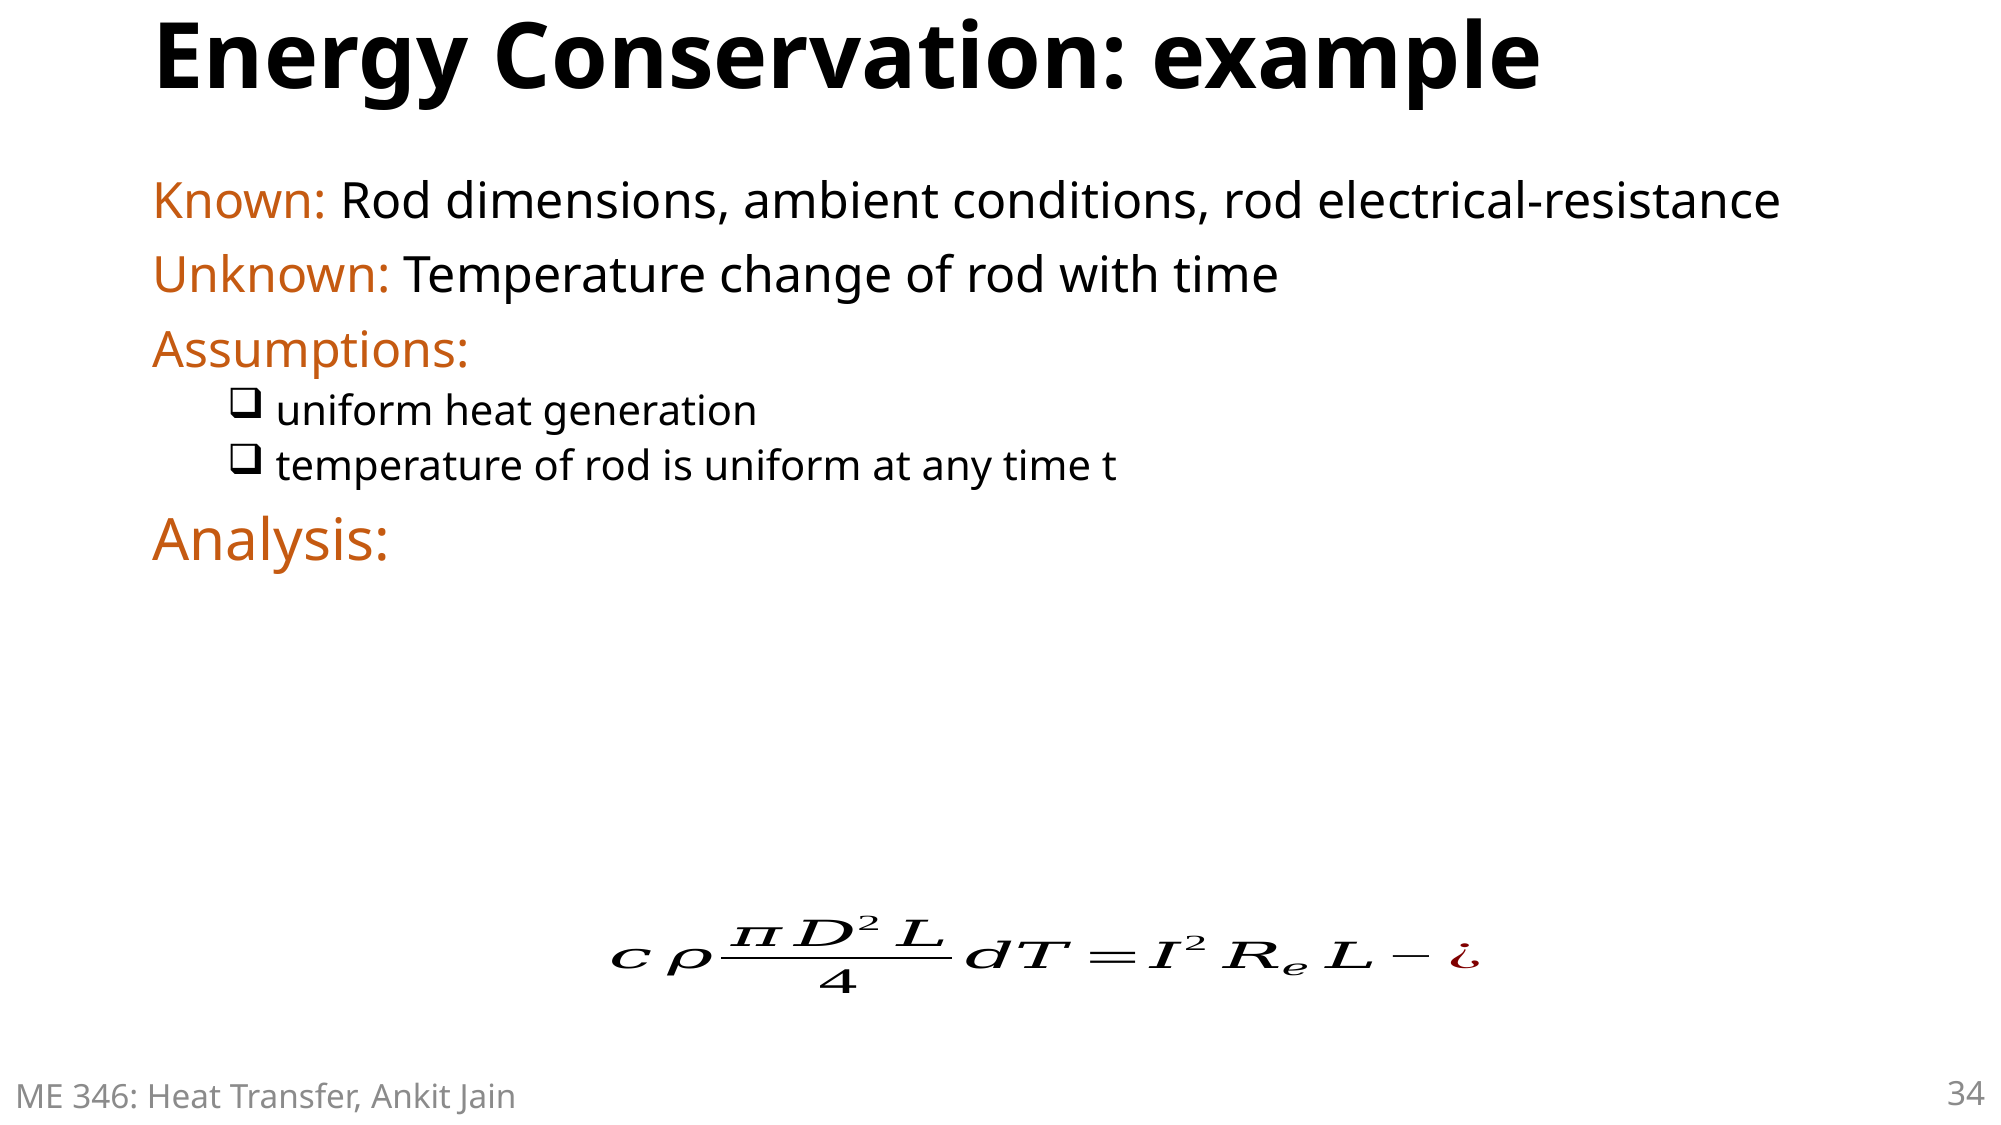

# Energy Conservation: example
Known: Rod dimensions, ambient conditions, rod electrical-resistance
Unknown: Temperature change of rod with time
Assumptions:
 uniform heat generation
 temperature of rod is uniform at any time t
Analysis:
ME 346: Heat Transfer, Ankit Jain
34